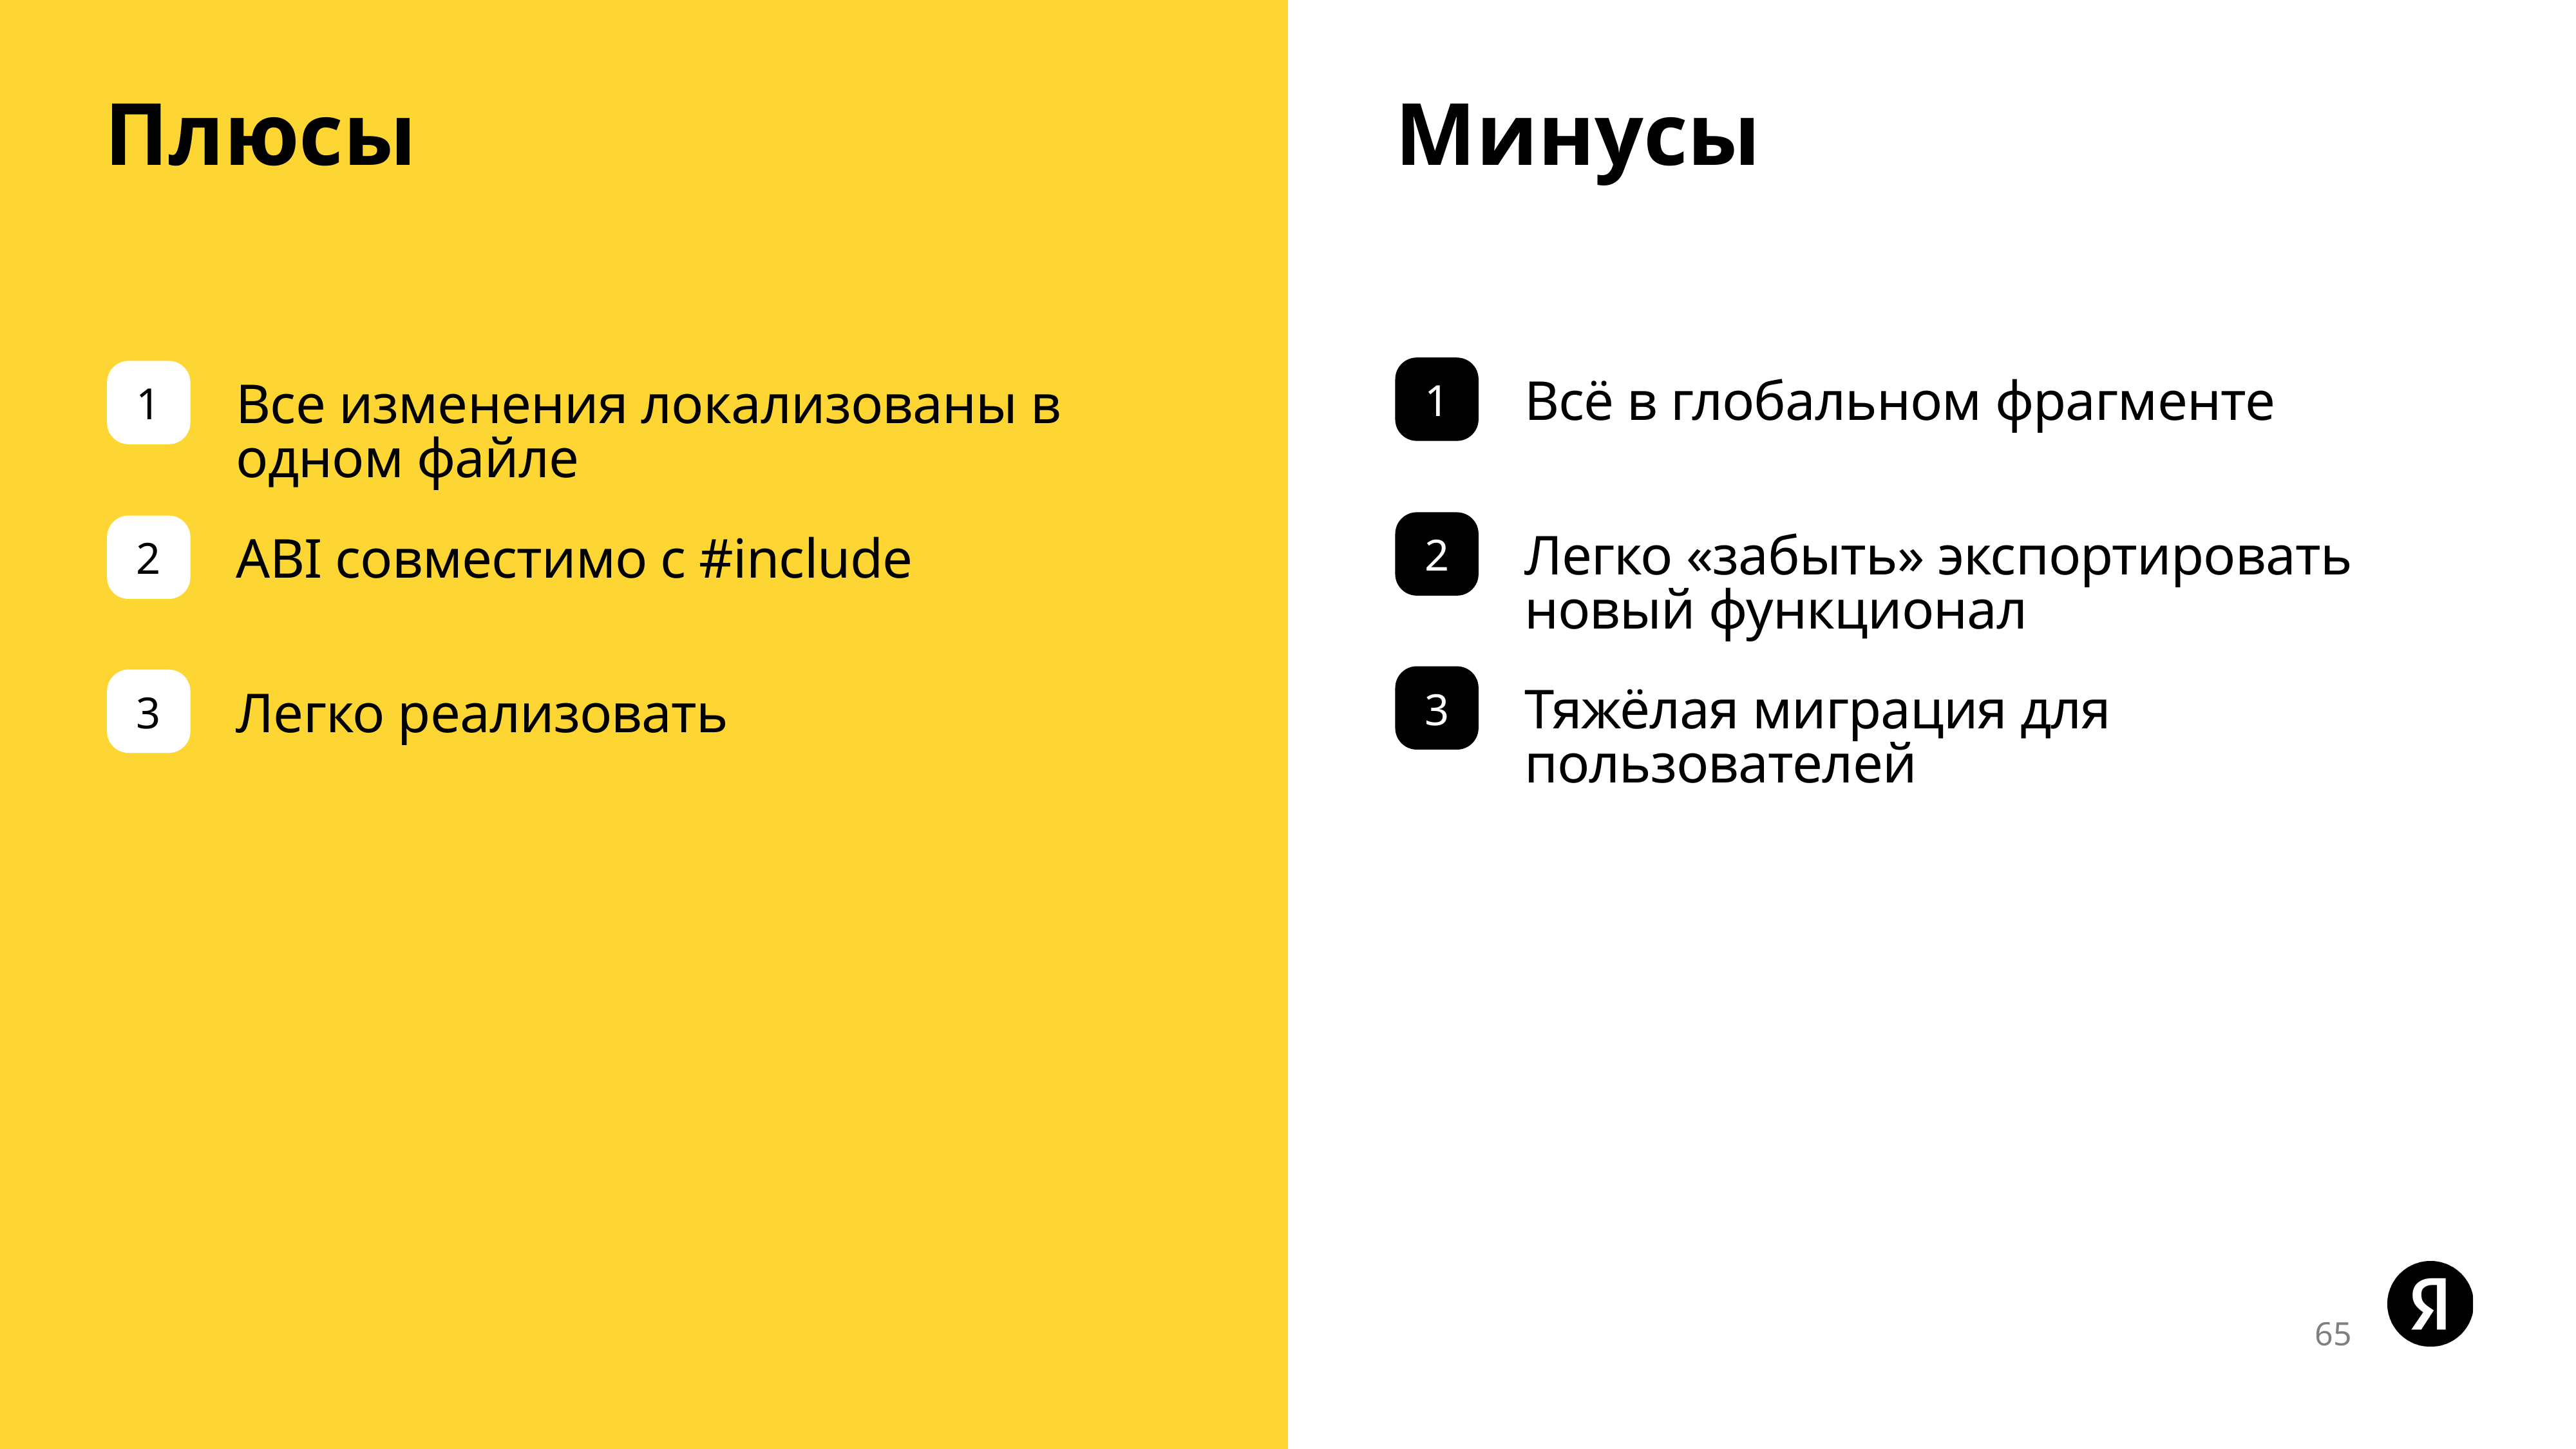

Плюсы
# Минусы
1
Всё в глобальном фрагменте
1
Все изменения локализованы в одном файле
2
Легко «забыть» экспортировать новый функционал
2
ABI совместимо с #include
3
Тяжёлая миграция для пользователей
3
Легко реализовать
65